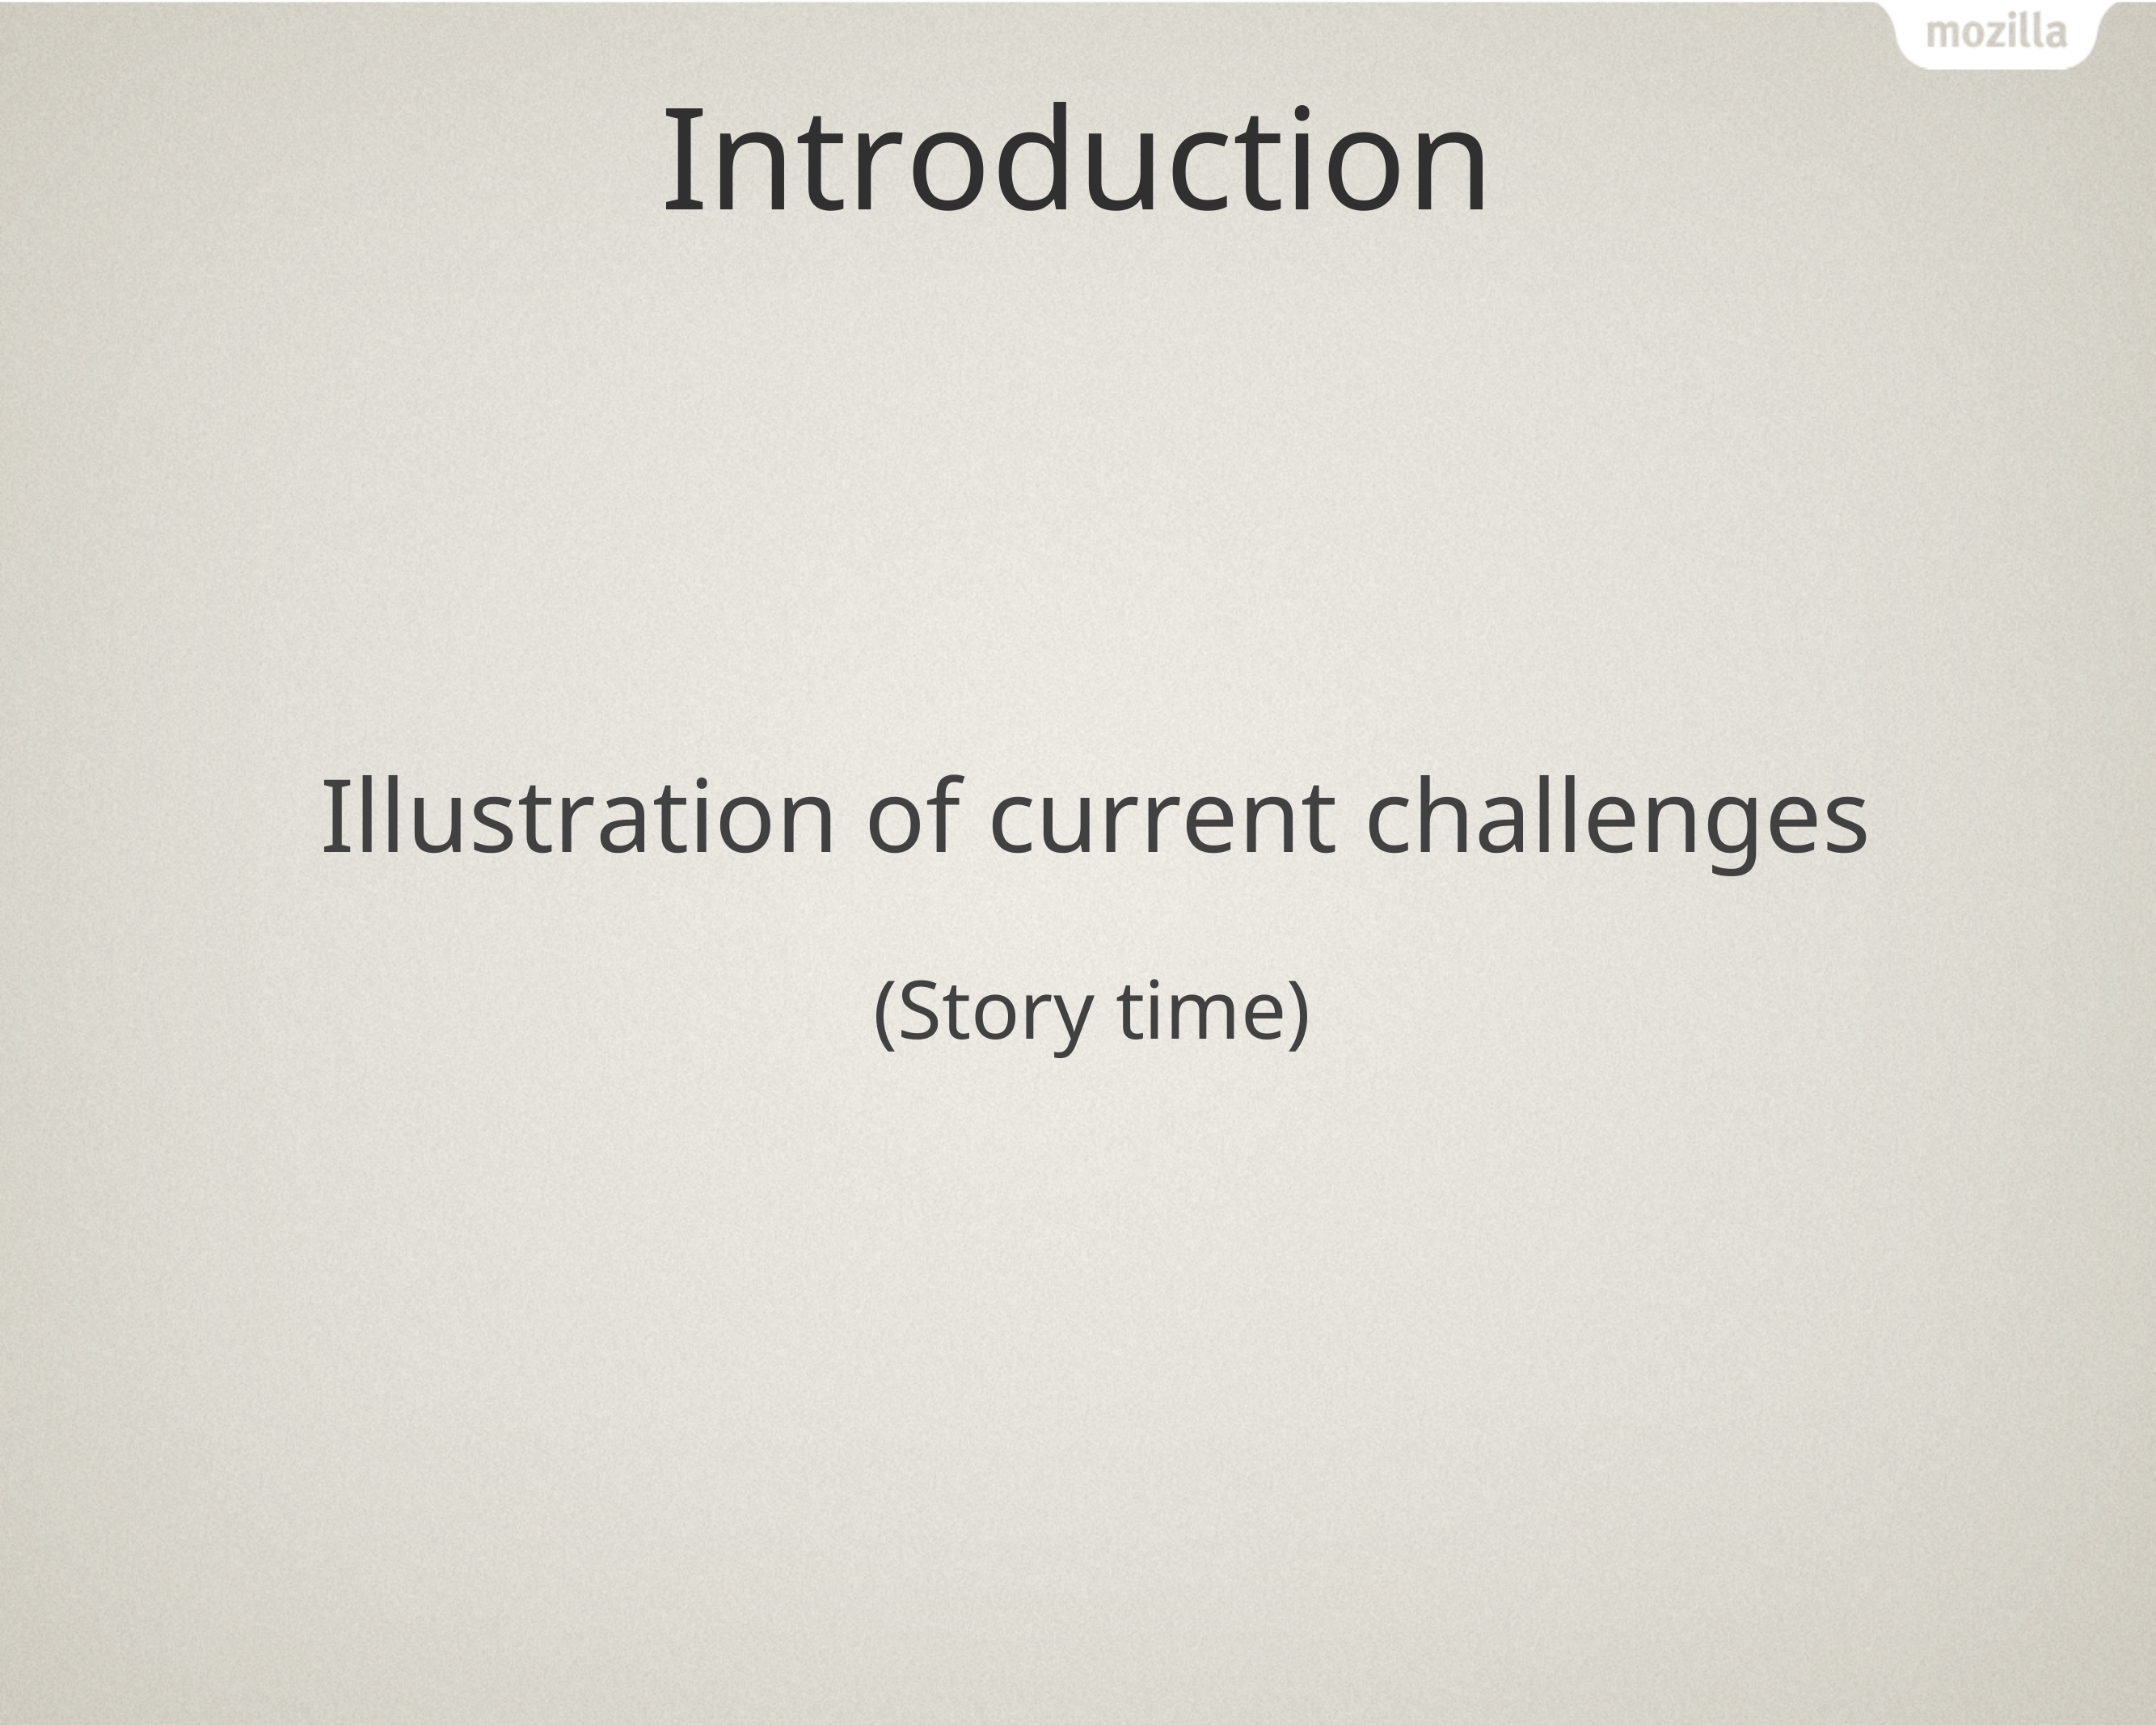

# Introduction
Illustration of current challenges
(Story time)